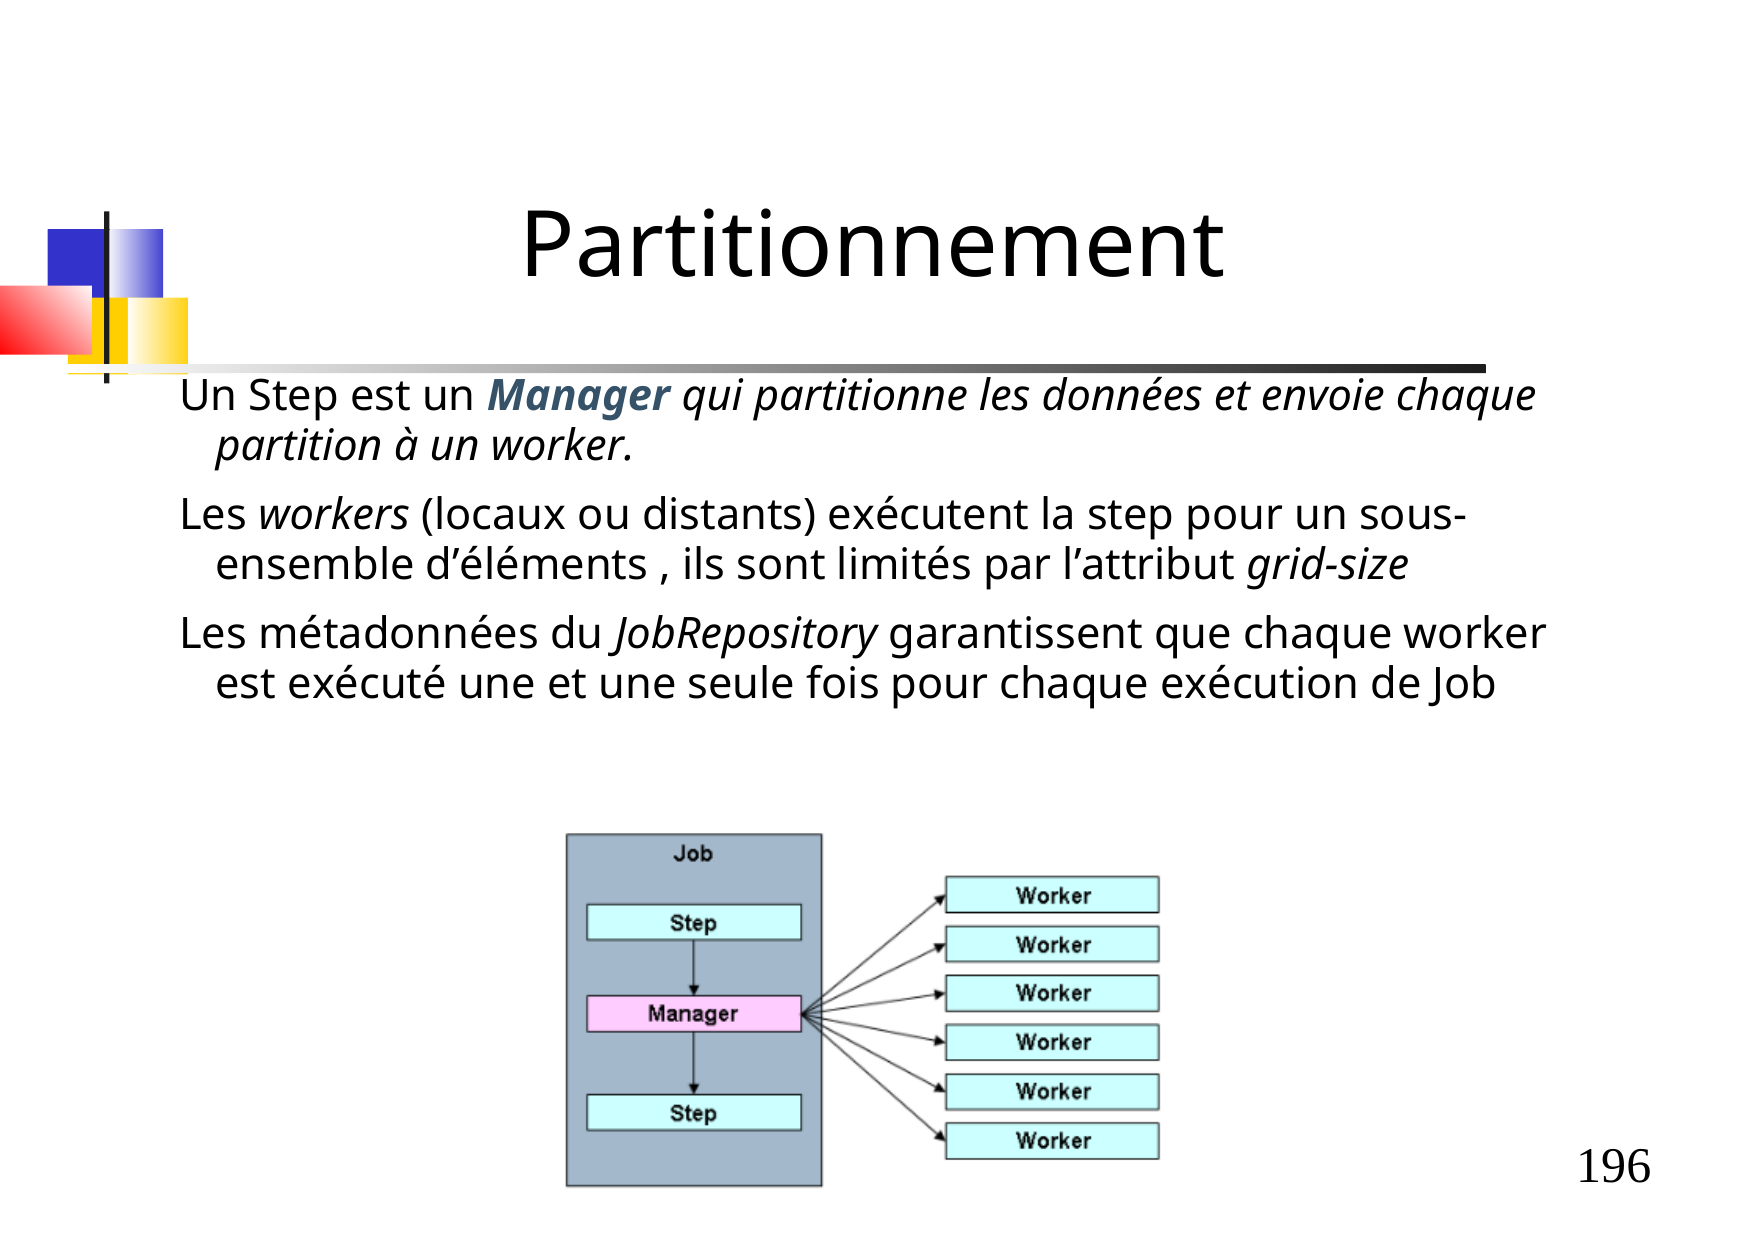

# Partitionnement
Un Step est un Manager qui partitionne les données et envoie chaque partition à un worker.
Les workers (locaux ou distants) exécutent la step pour un sous-ensemble d’éléments , ils sont limités par l’attribut grid-size
Les métadonnées du JobRepository garantissent que chaque worker est exécuté une et une seule fois pour chaque exécution de Job